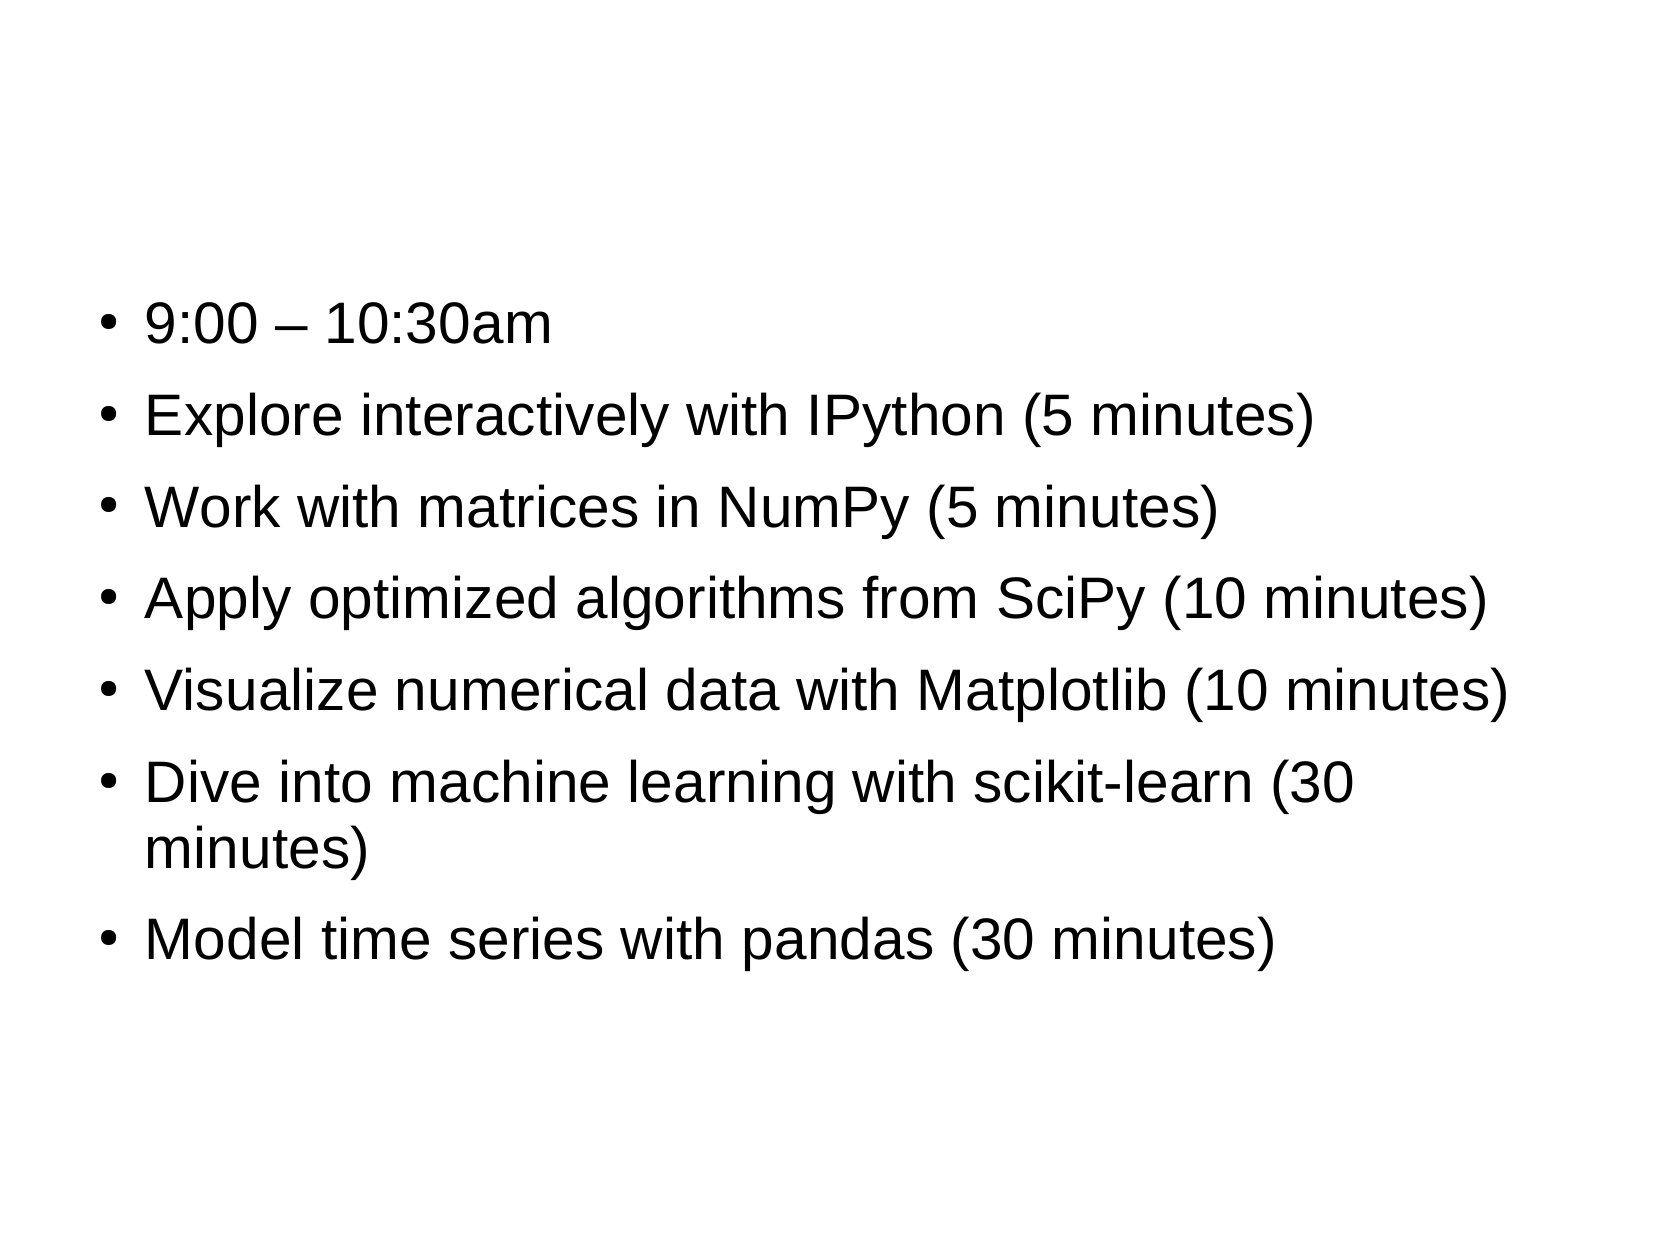

#
9:00 – 10:30am
Explore interactively with IPython (5 minutes)
Work with matrices in NumPy (5 minutes)
Apply optimized algorithms from SciPy (10 minutes)
Visualize numerical data with Matplotlib (10 minutes)
Dive into machine learning with scikit-learn (30 minutes)
Model time series with pandas (30 minutes)